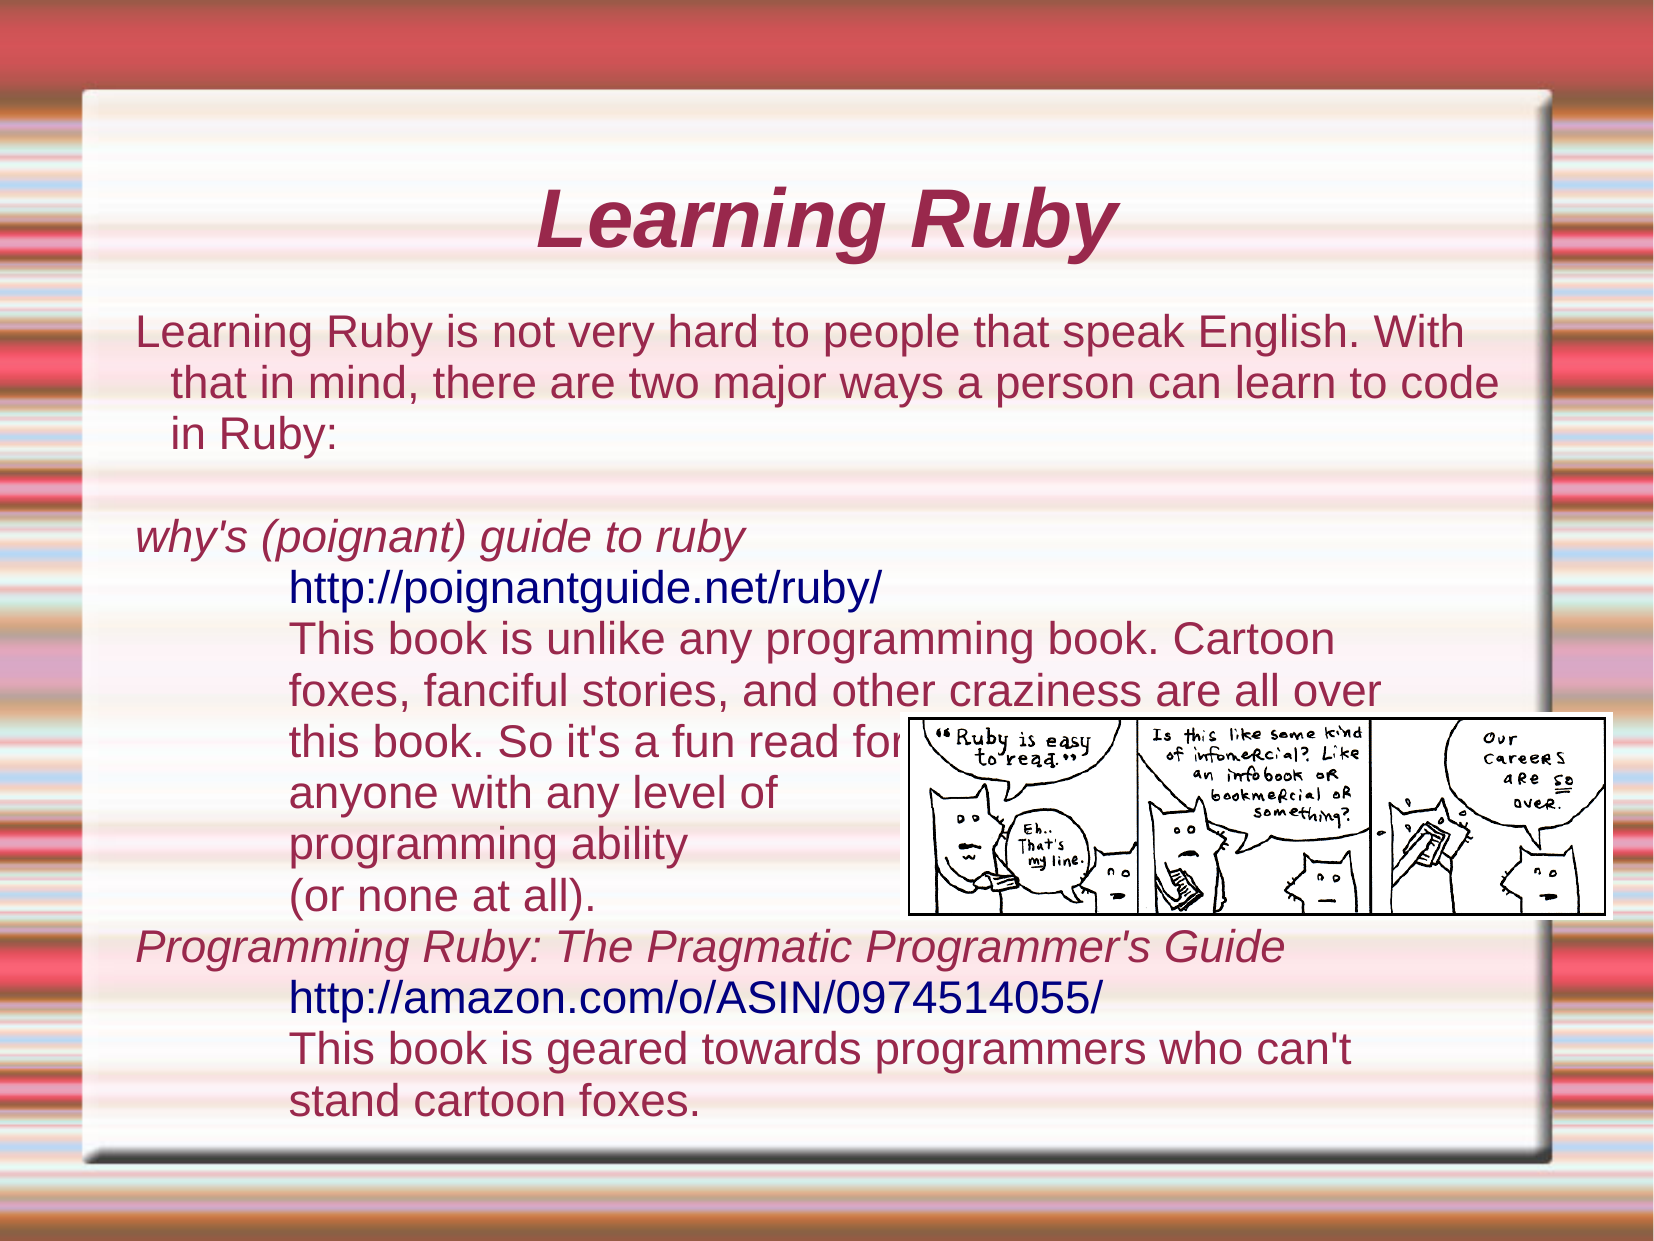

# Learning Ruby
Learning Ruby is not very hard to people that speak English. With that in mind, there are two major ways a person can learn to code in Ruby:
why's (poignant) guide to ruby
	http://poignantguide.net/ruby/
	This book is unlike any programming book. Cartoon
	foxes, fanciful stories, and other craziness are all over
	this book. So it's a fun read for
	anyone with any level of
	programming ability
	(or none at all).
Programming Ruby: The Pragmatic Programmer's Guide
	http://amazon.com/o/ASIN/0974514055/
	This book is geared towards programmers who can't
	stand cartoon foxes.